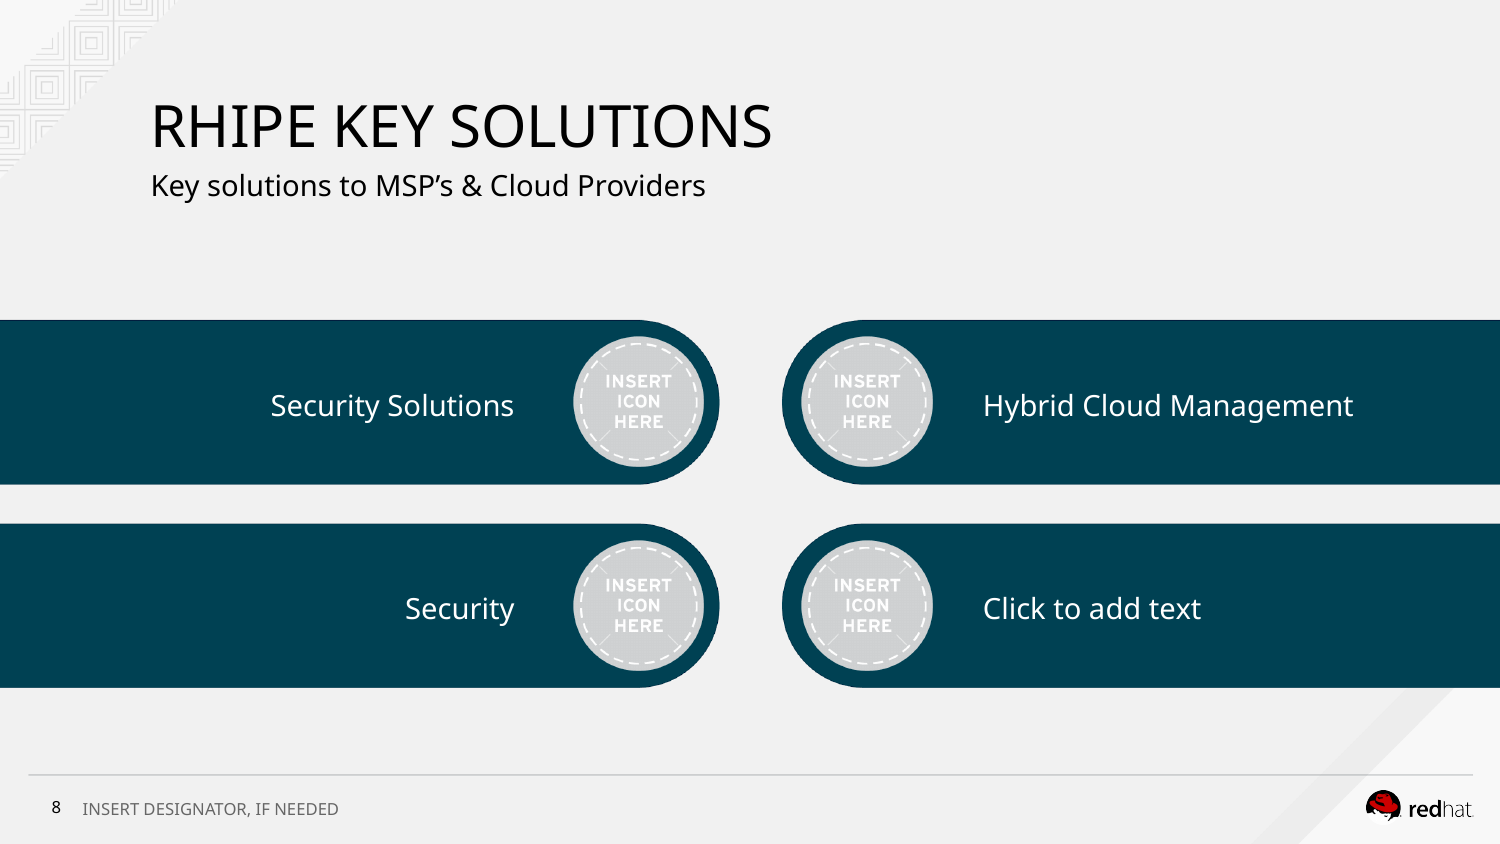

RHIPE KEY SOLUTIONS
Key solutions to MSP’s & Cloud Providers
# Security Solutions
Hybrid Cloud Management
Security
Click to add text